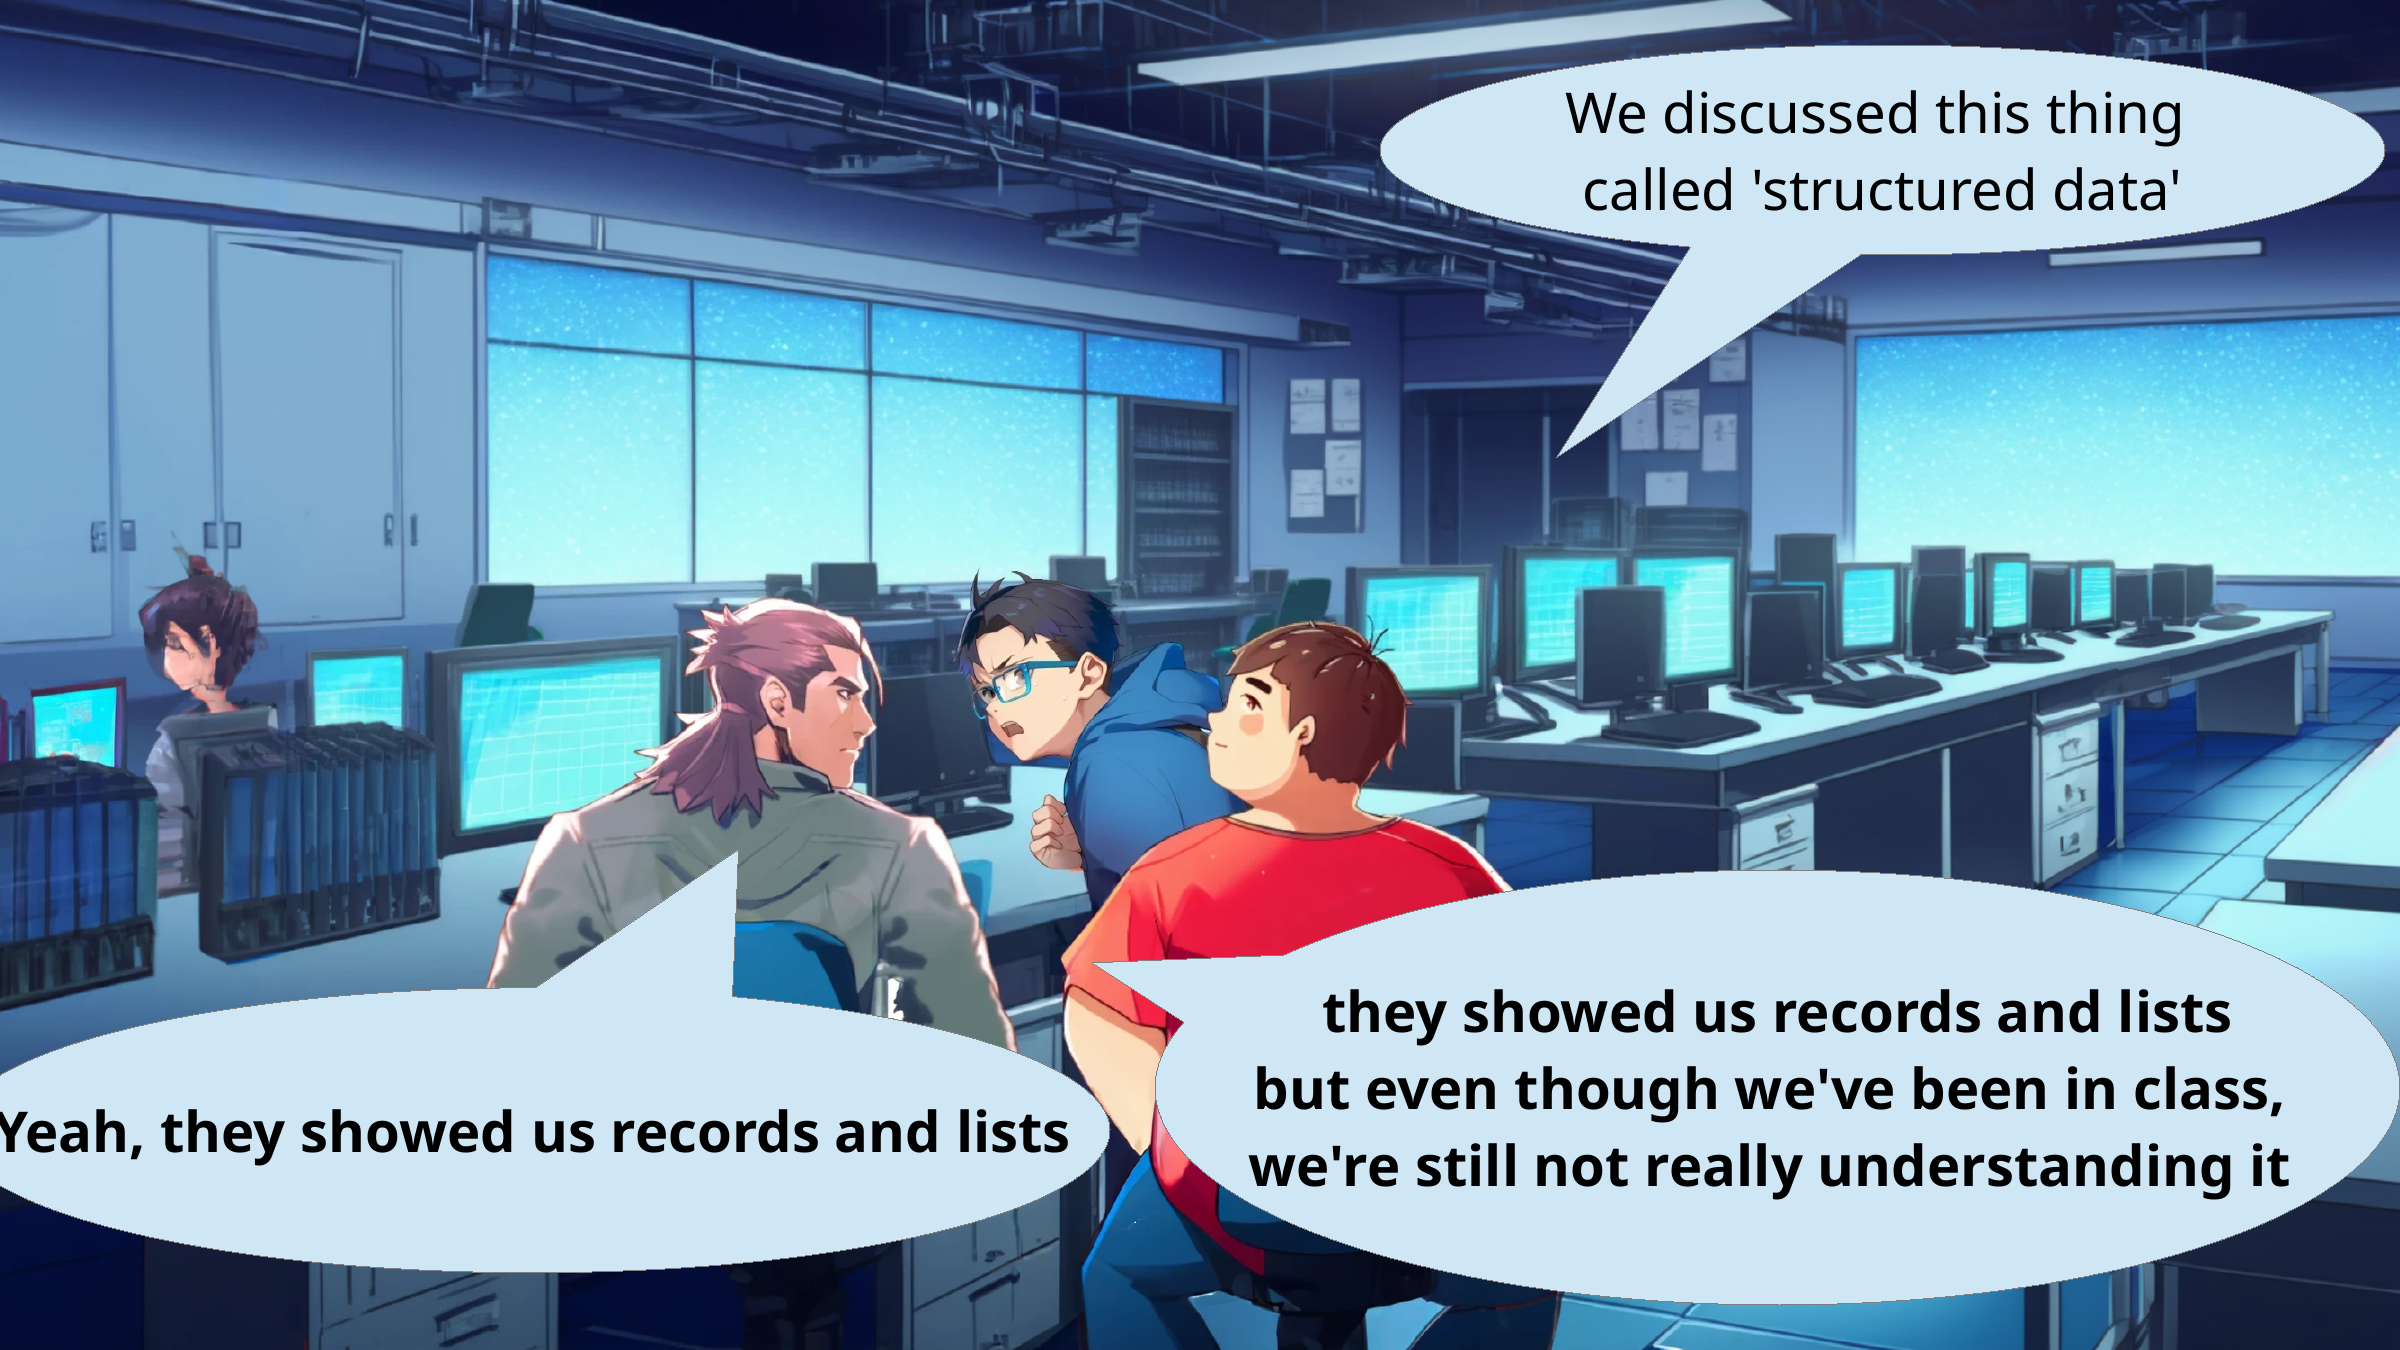

We discussed this thing
called 'structured data'
they showed us records and lists
but even though we've been in class,
we're still not really understanding it
Yeah, they showed us records and lists